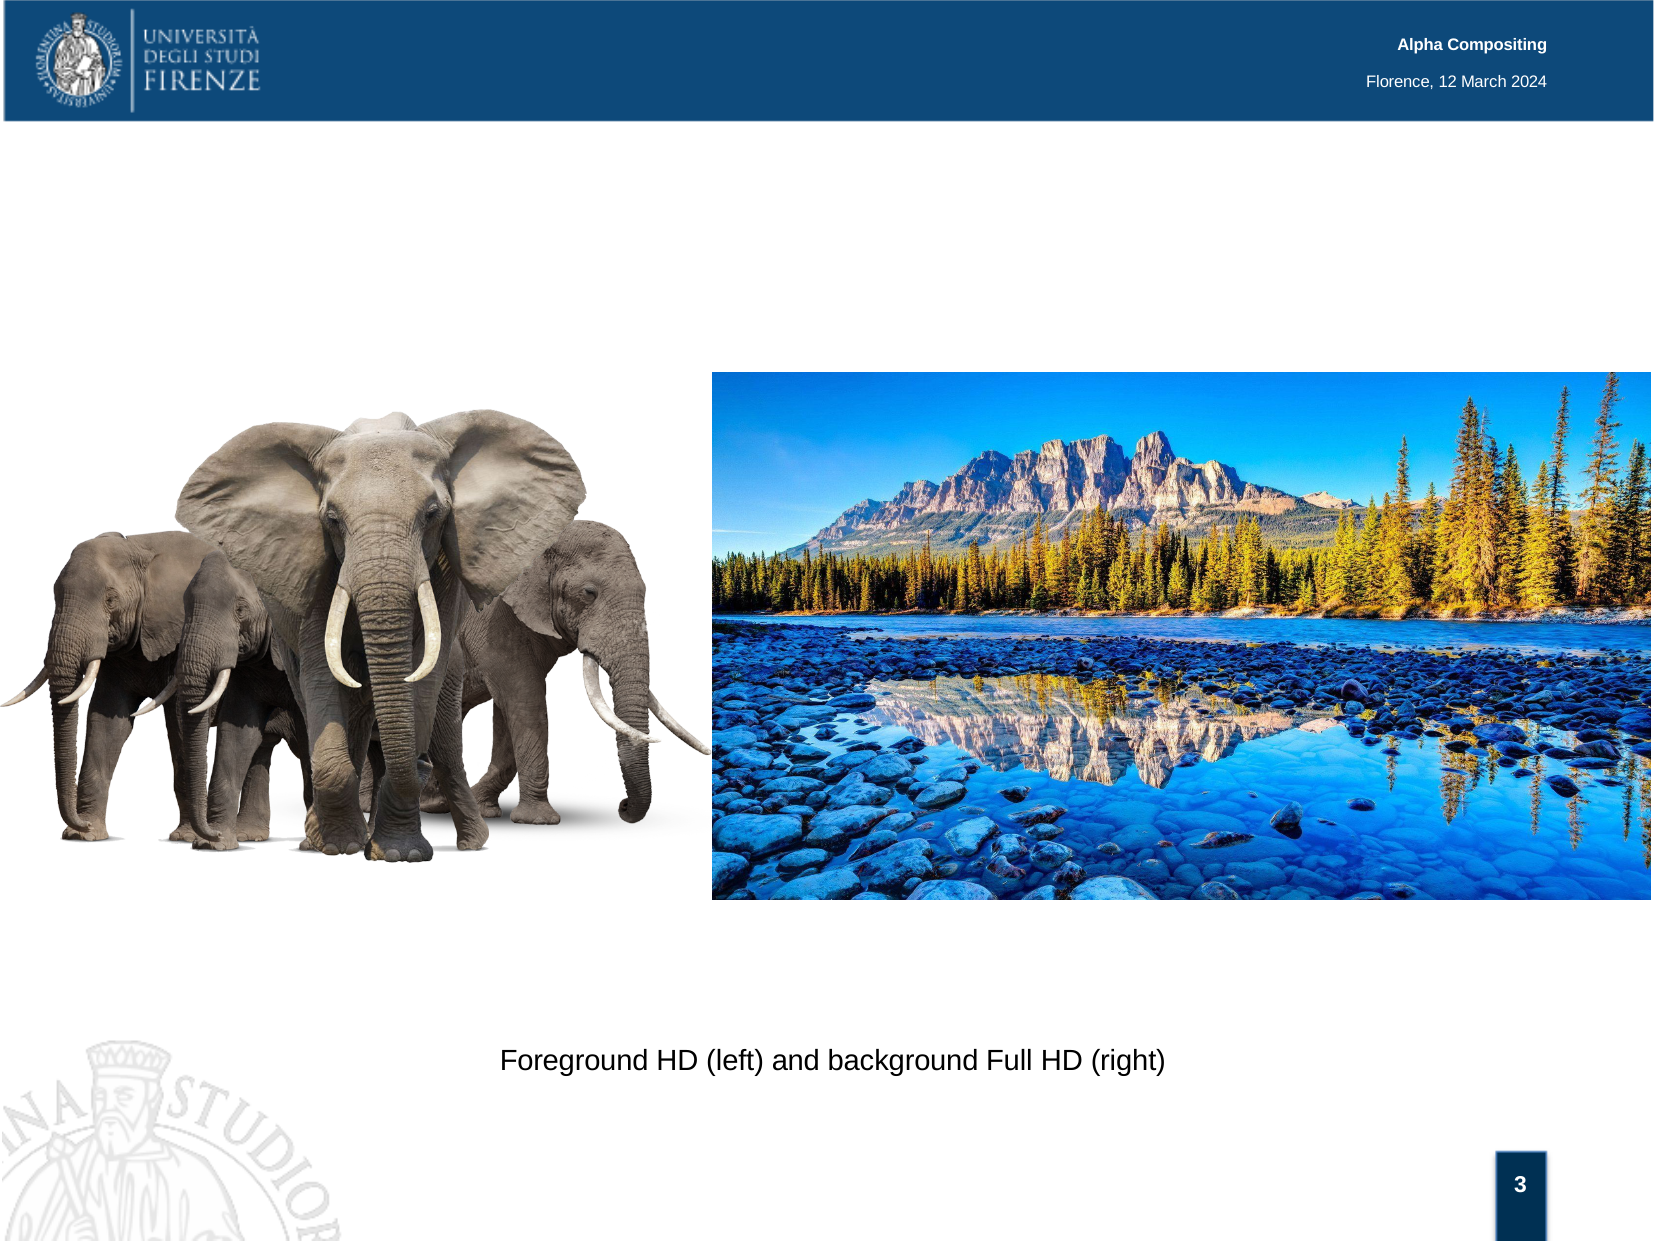

Alpha Compositing
Florence, 12 March 2024
Foreground HD (left) and background Full HD (right)
3